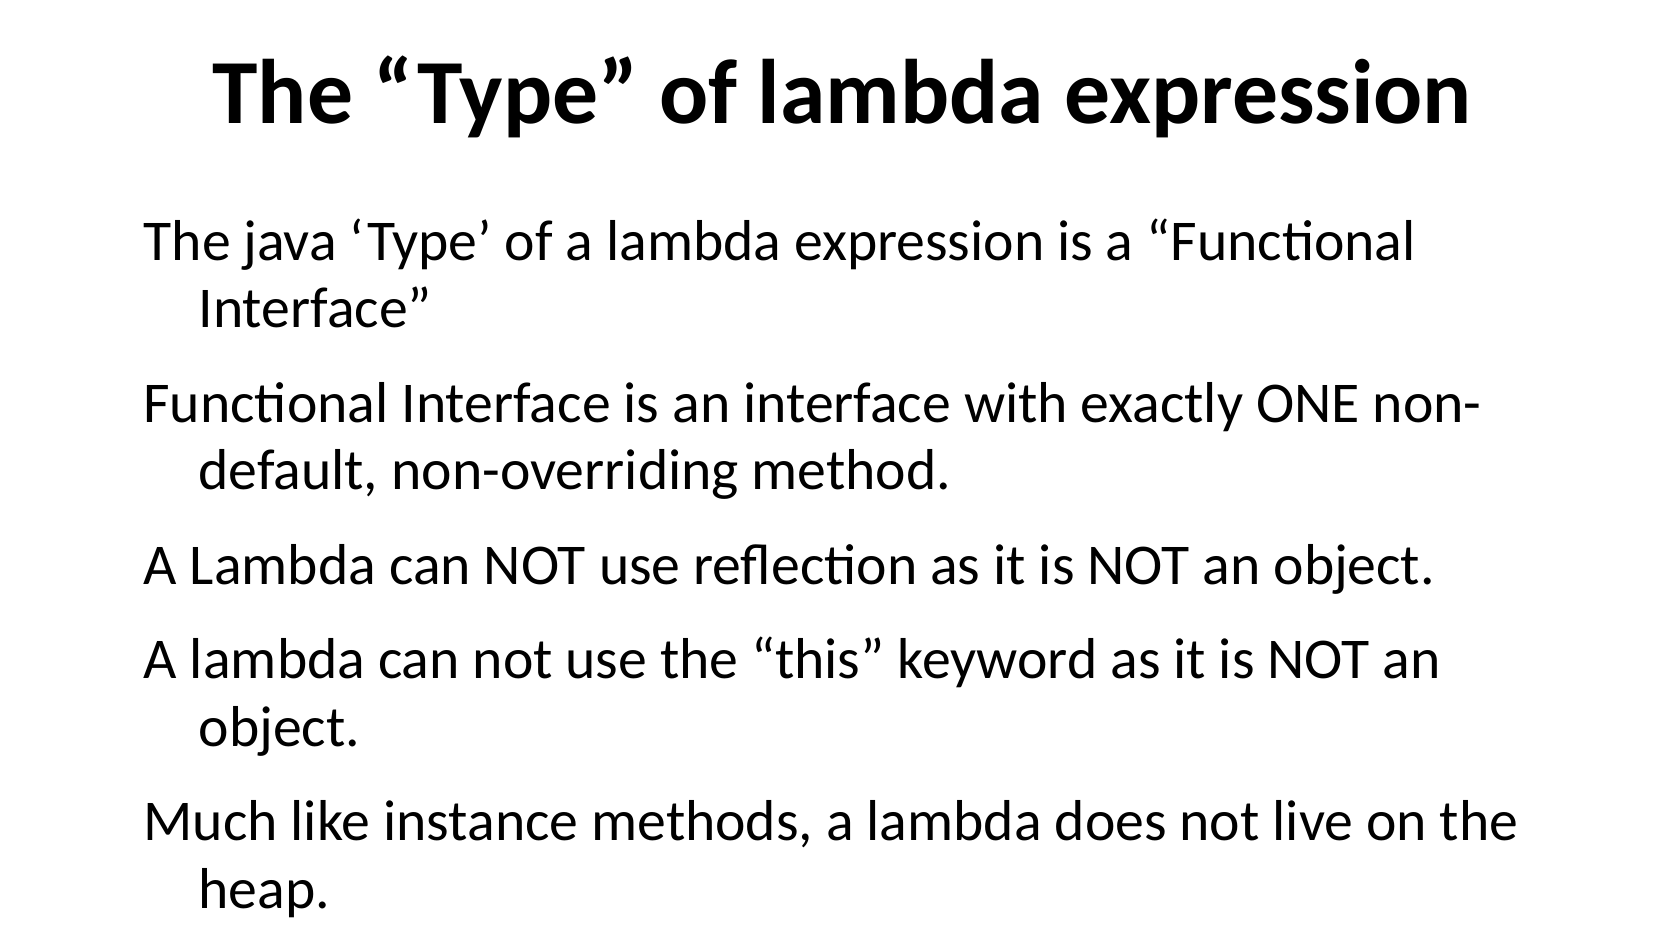

# The “Type” of lambda expression
The java ‘Type’ of a lambda expression is a “Functional Interface”
Functional Interface is an interface with exactly ONE non-default, non-overriding method.
A Lambda can NOT use reflection as it is NOT an object.
A lambda can not use the “this” keyword as it is NOT an object.
Much like instance methods, a lambda does not live on the heap.